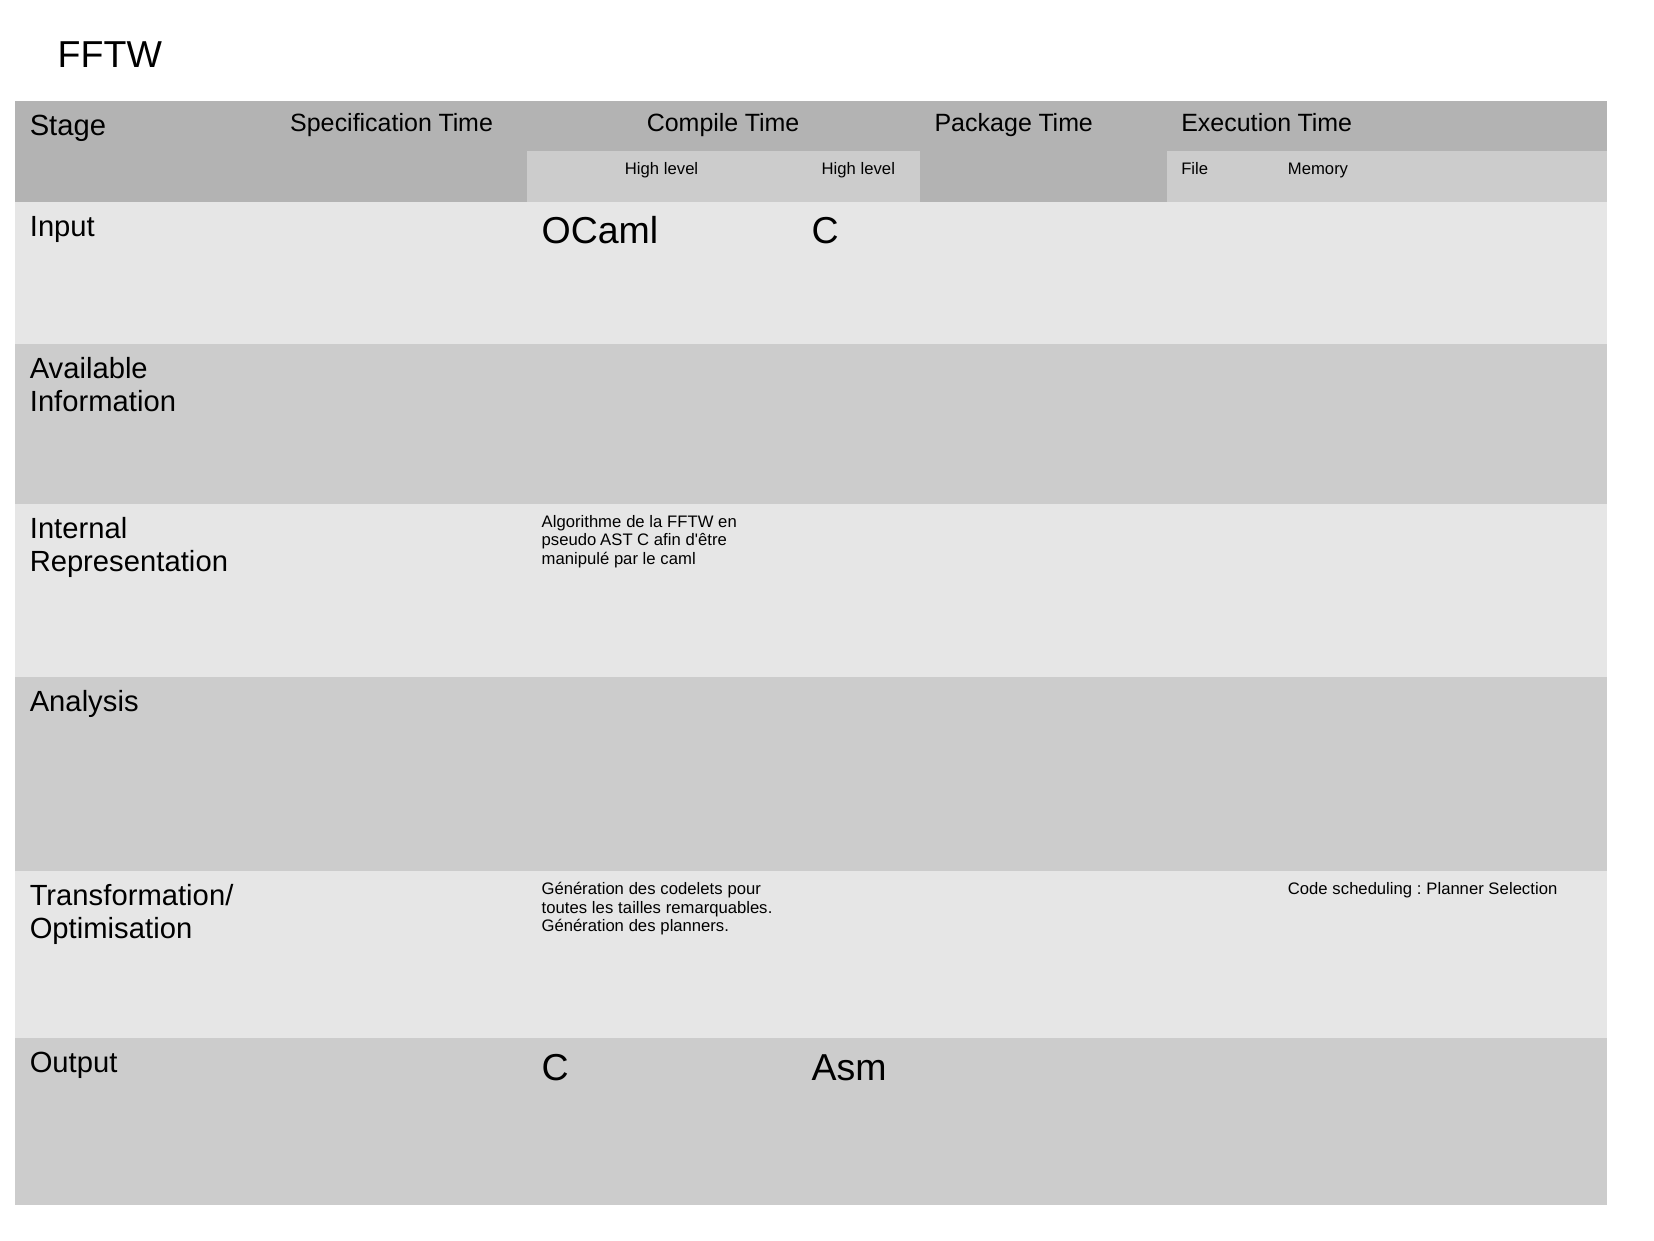

FFTW
| Stage | Specification Time | Compile Time | | Package Time | Execution Time | |
| --- | --- | --- | --- | --- | --- | --- |
| | | High level | High level | | File | Memory |
| Input | | OCaml | C | | | |
| Available Information | | | | | | |
| Internal Representation | | Algorithme de la FFTW en pseudo AST C afin d'être manipulé par le caml | | | | |
| Analysis | | | | | | |
| Transformation/ Optimisation | | Génération des codelets pour toutes les tailles remarquables. Génération des planners. | | | | Code scheduling : Planner Selection |
| Output | | C | Asm | | | |